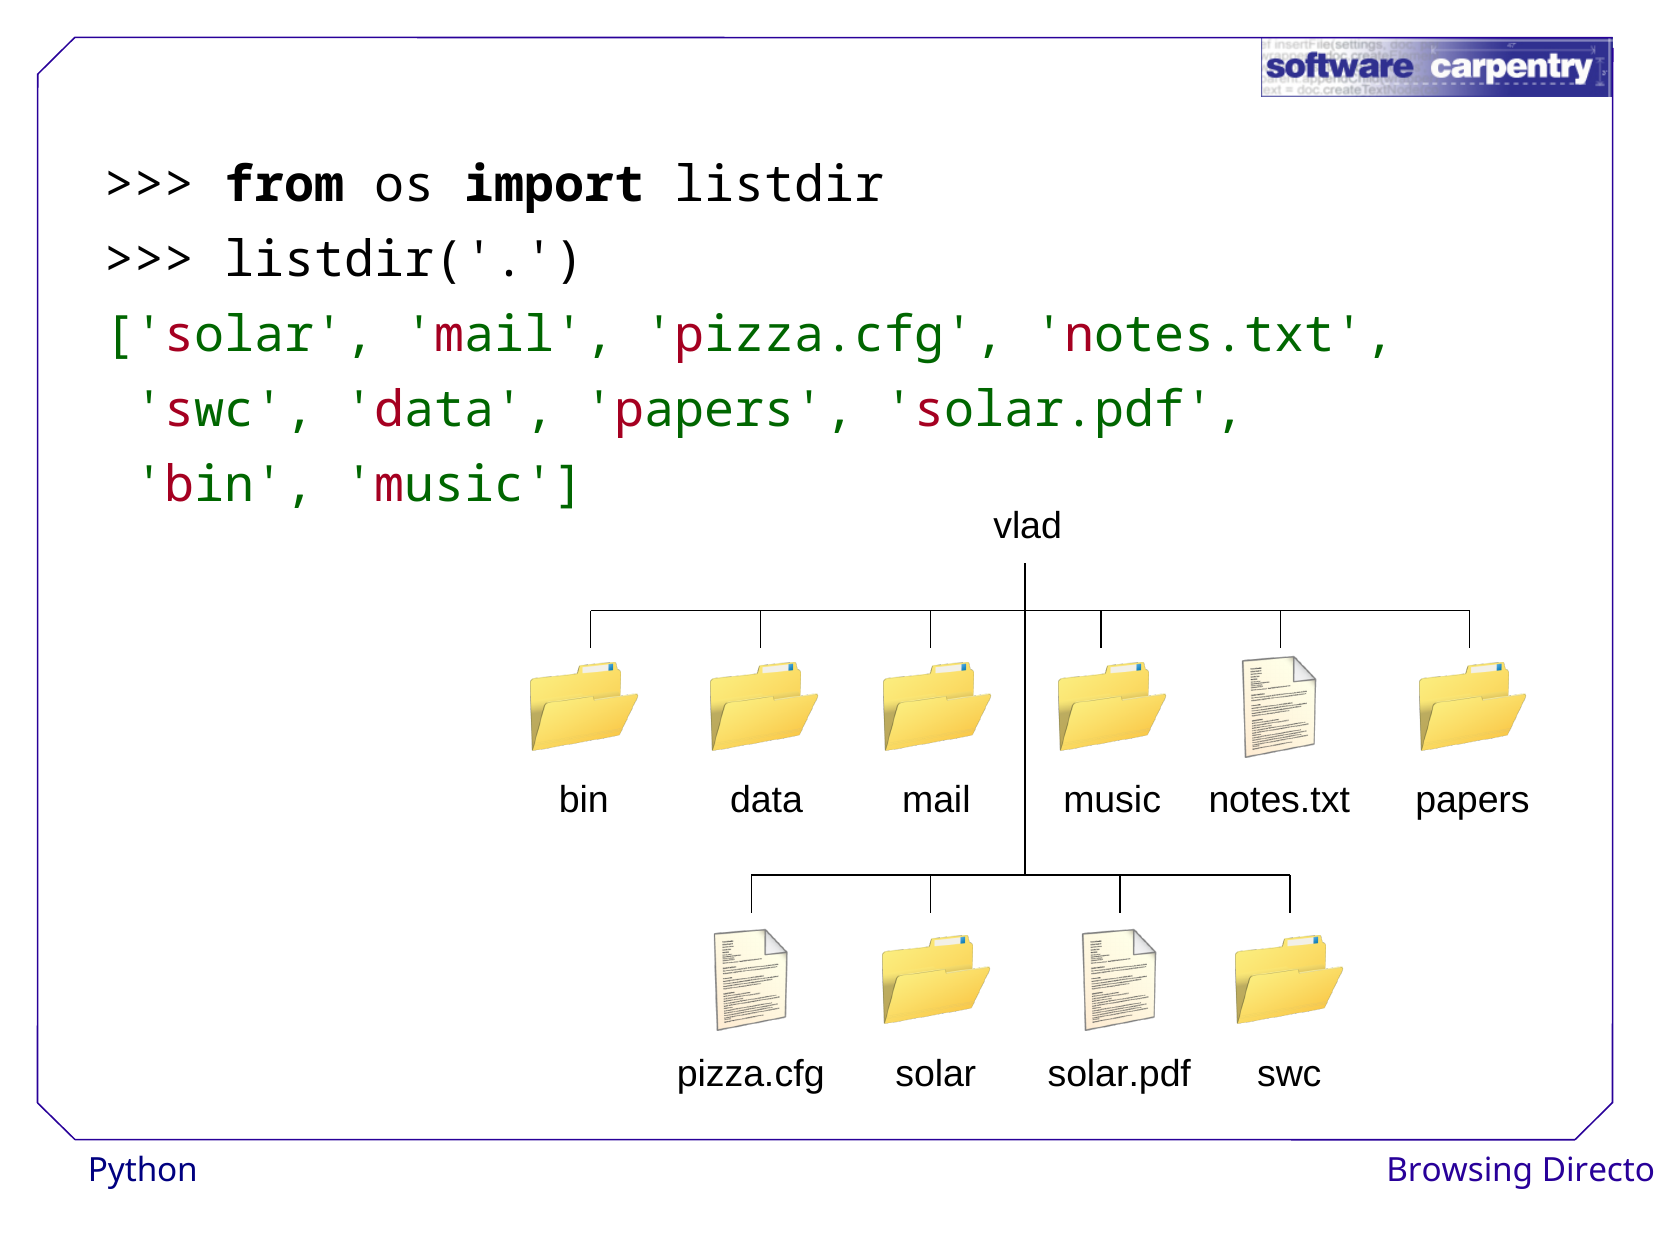

>>> from os import listdir
>>> listdir('.')
['solar', 'mail', 'pizza.cfg', 'notes.txt',
 'swc', 'data', 'papers', 'solar.pdf',
 'bin', 'music']
vlad
bin
data
mail
music
papers
notes.txt
solar
swc
pizza.cfg
solar.pdf